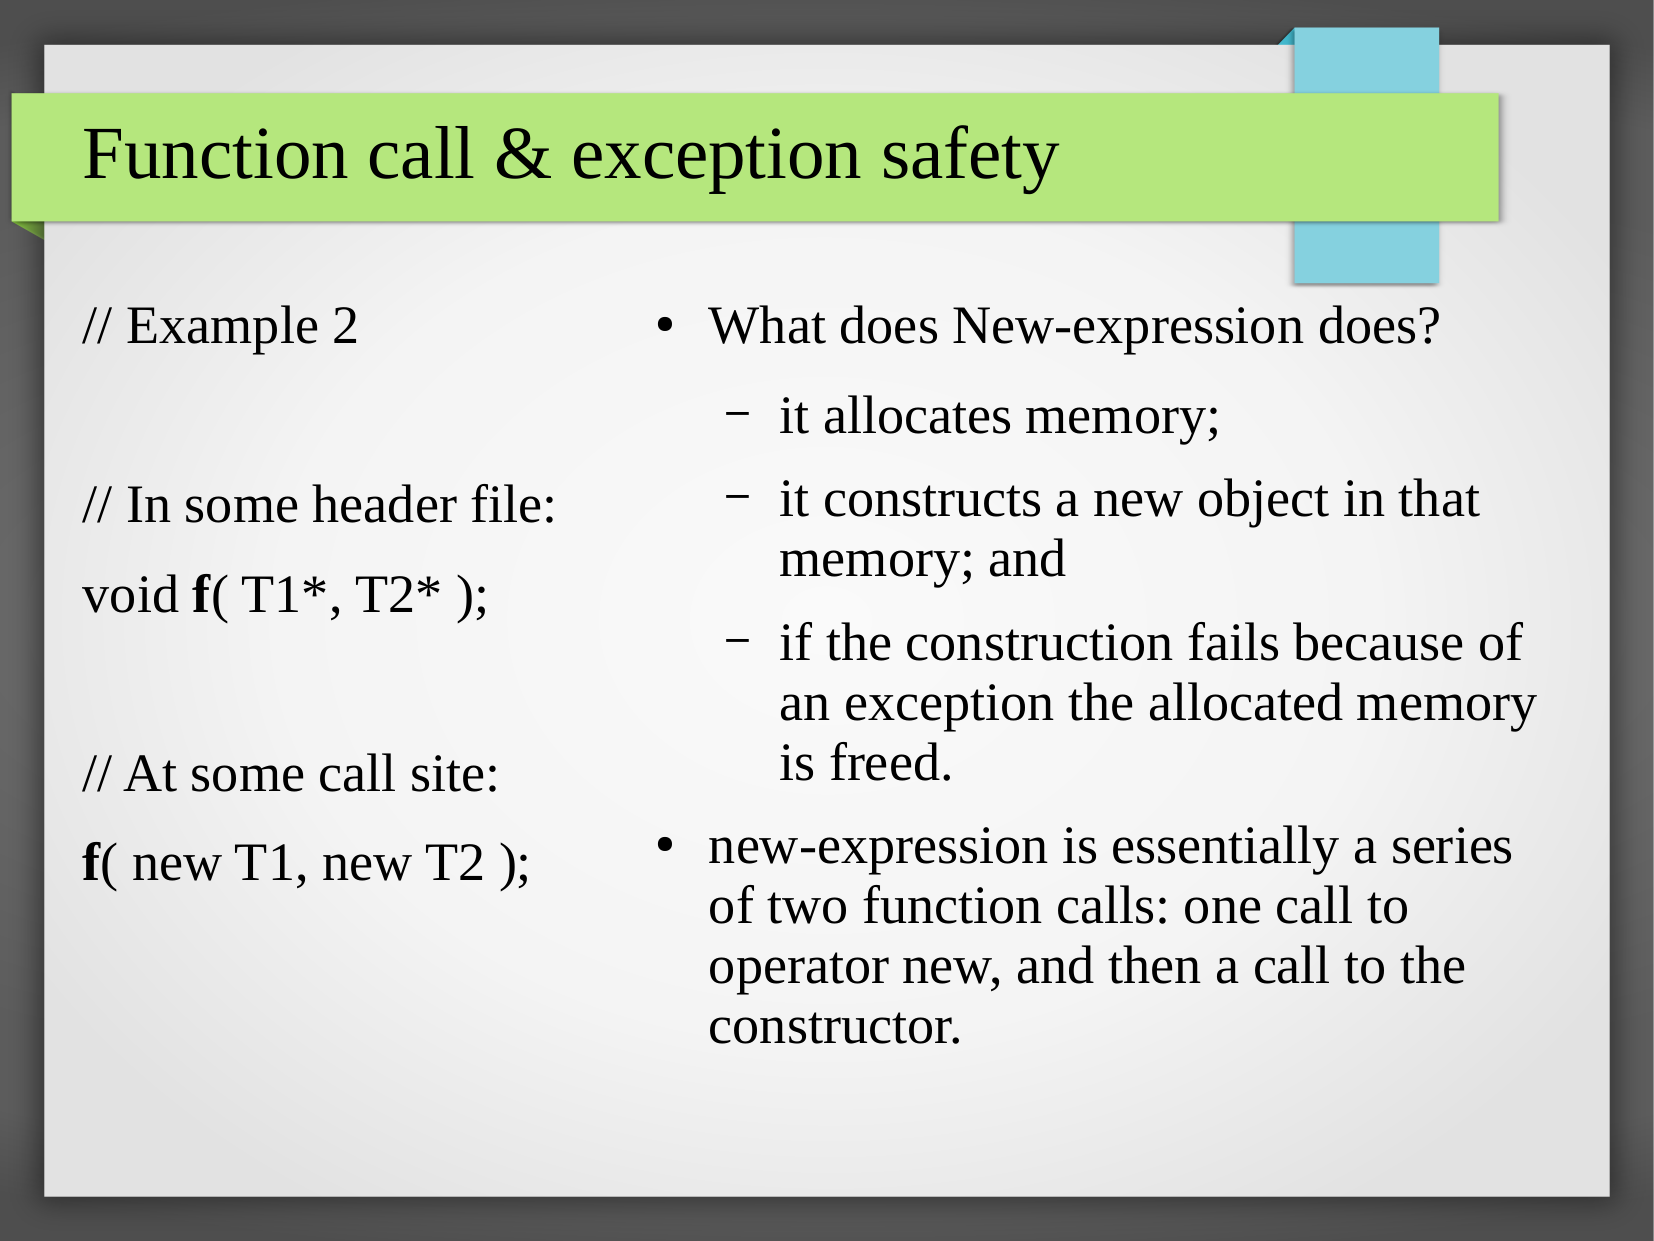

# Function call & exception safety
// Example 2
// In some header file:
void f( T1*, T2* );
// At some call site:
f( new T1, new T2 );
What does New-expression does?
it allocates memory;
it constructs a new object in that memory; and
if the construction fails because of an exception the allocated memory is freed.
new-expression is essentially a series of two function calls: one call to operator new, and then a call to the constructor.